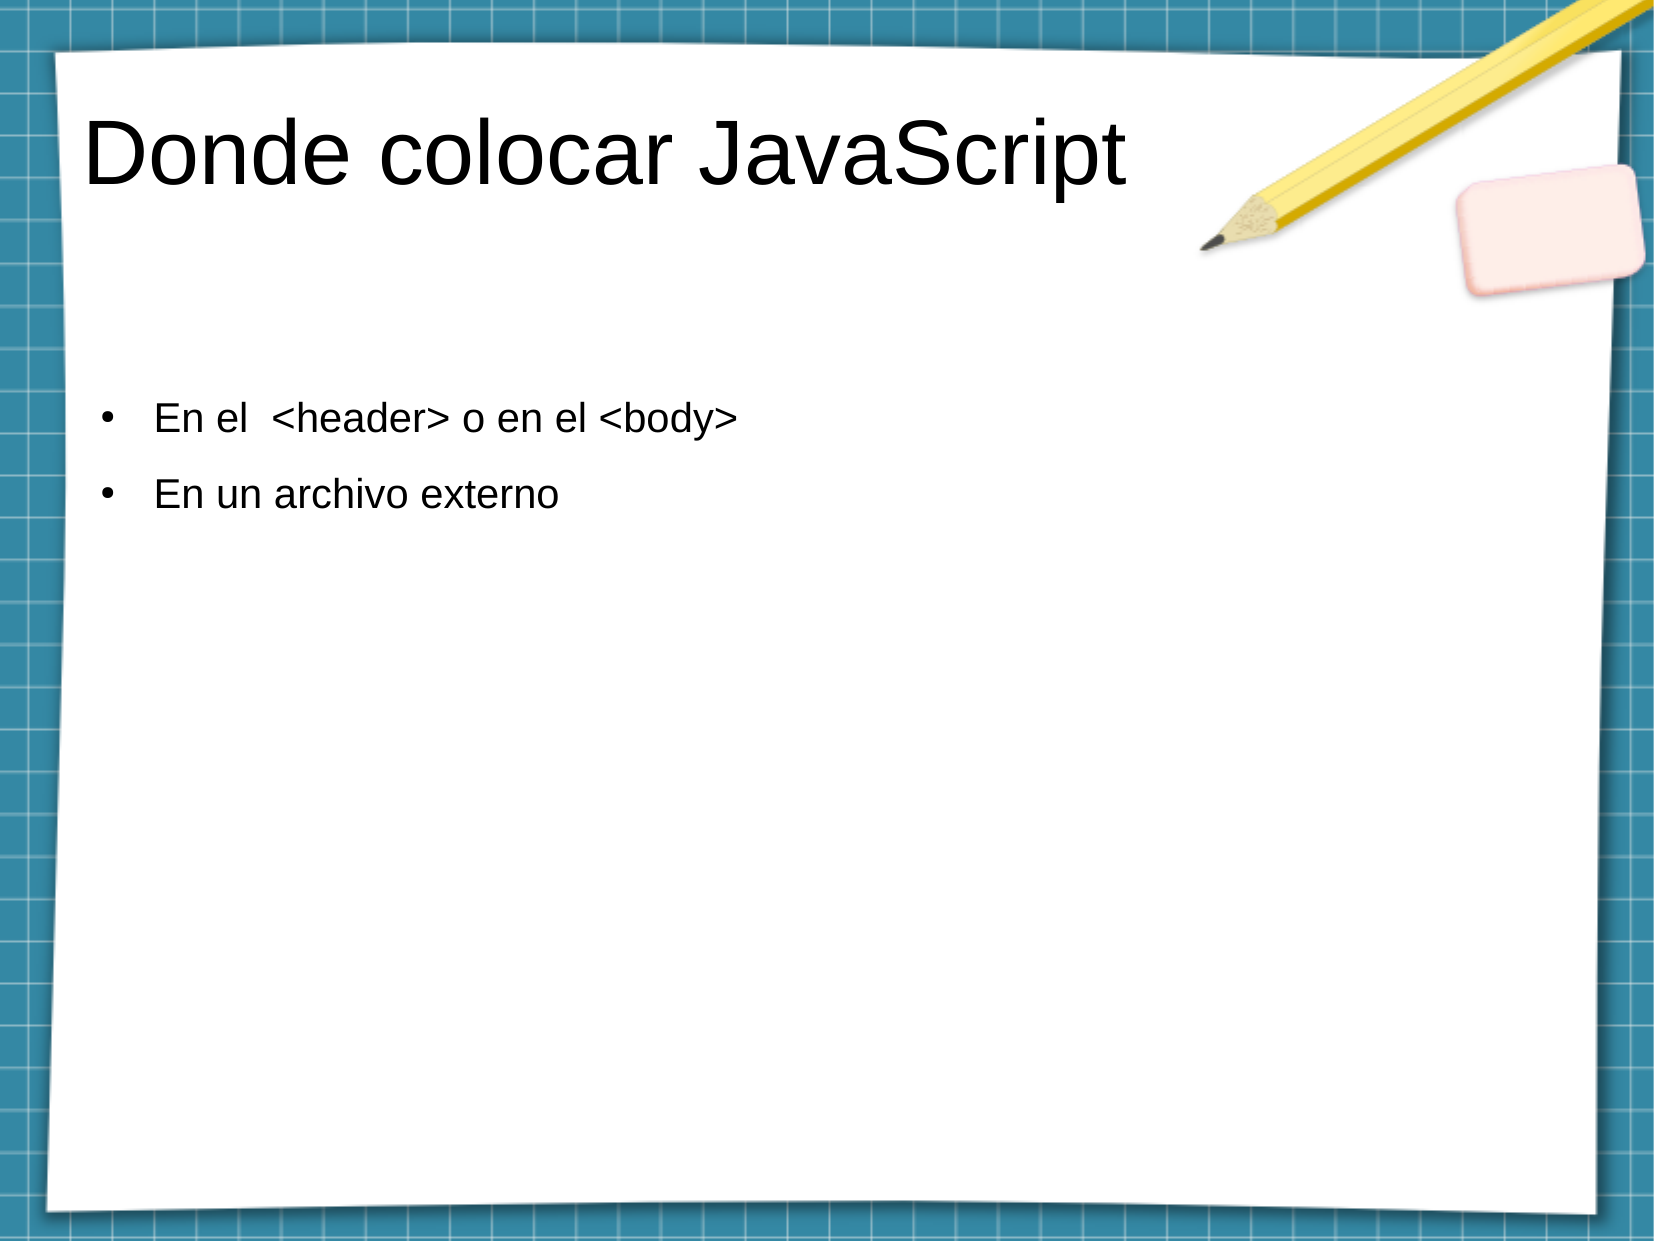

# Donde colocar JavaScript
En el <header> o en el <body>
En un archivo externo